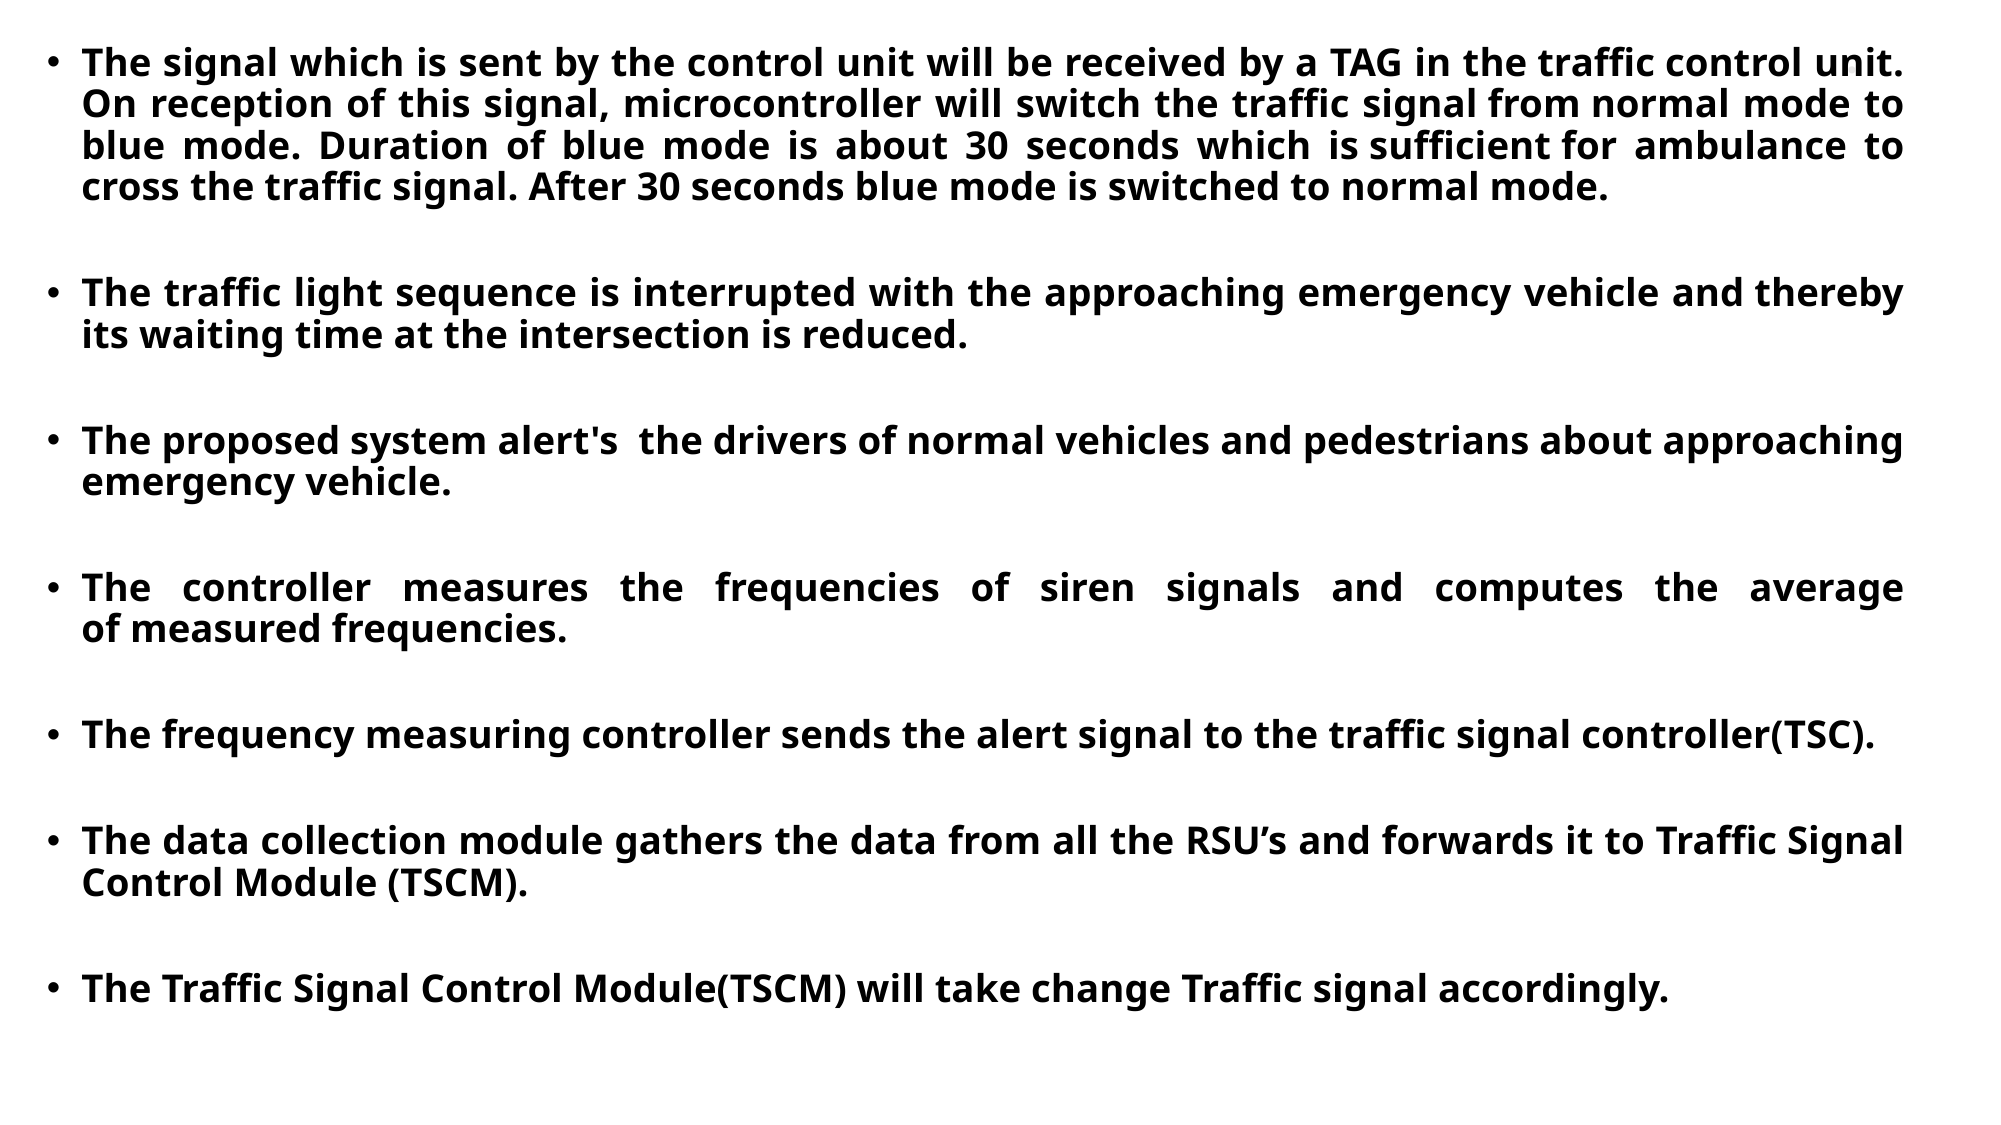

The signal which is sent by the control unit will be received by a TAG in the traffic control unit. On reception of this signal, microcontroller will switch the traffic signal from normal mode to blue mode. Duration of blue mode is about 30 seconds which is sufficient for ambulance to cross the traffic signal. After 30 seconds blue mode is switched to normal mode.
The traffic light sequence is interrupted with the approaching emergency vehicle and thereby its waiting time at the intersection is reduced.
The proposed system alert's  the drivers of normal vehicles and pedestrians about approaching emergency vehicle.
The controller measures the frequencies of siren signals and computes the average of measured frequencies.
The frequency measuring controller sends the alert signal to the traffic signal controller(TSC).
The data collection module gathers the data from all the RSU’s and forwards it to Traffic Signal Control Module (TSCM).
The Traffic Signal Control Module(TSCM) will take change Traffic signal accordingly.
# .